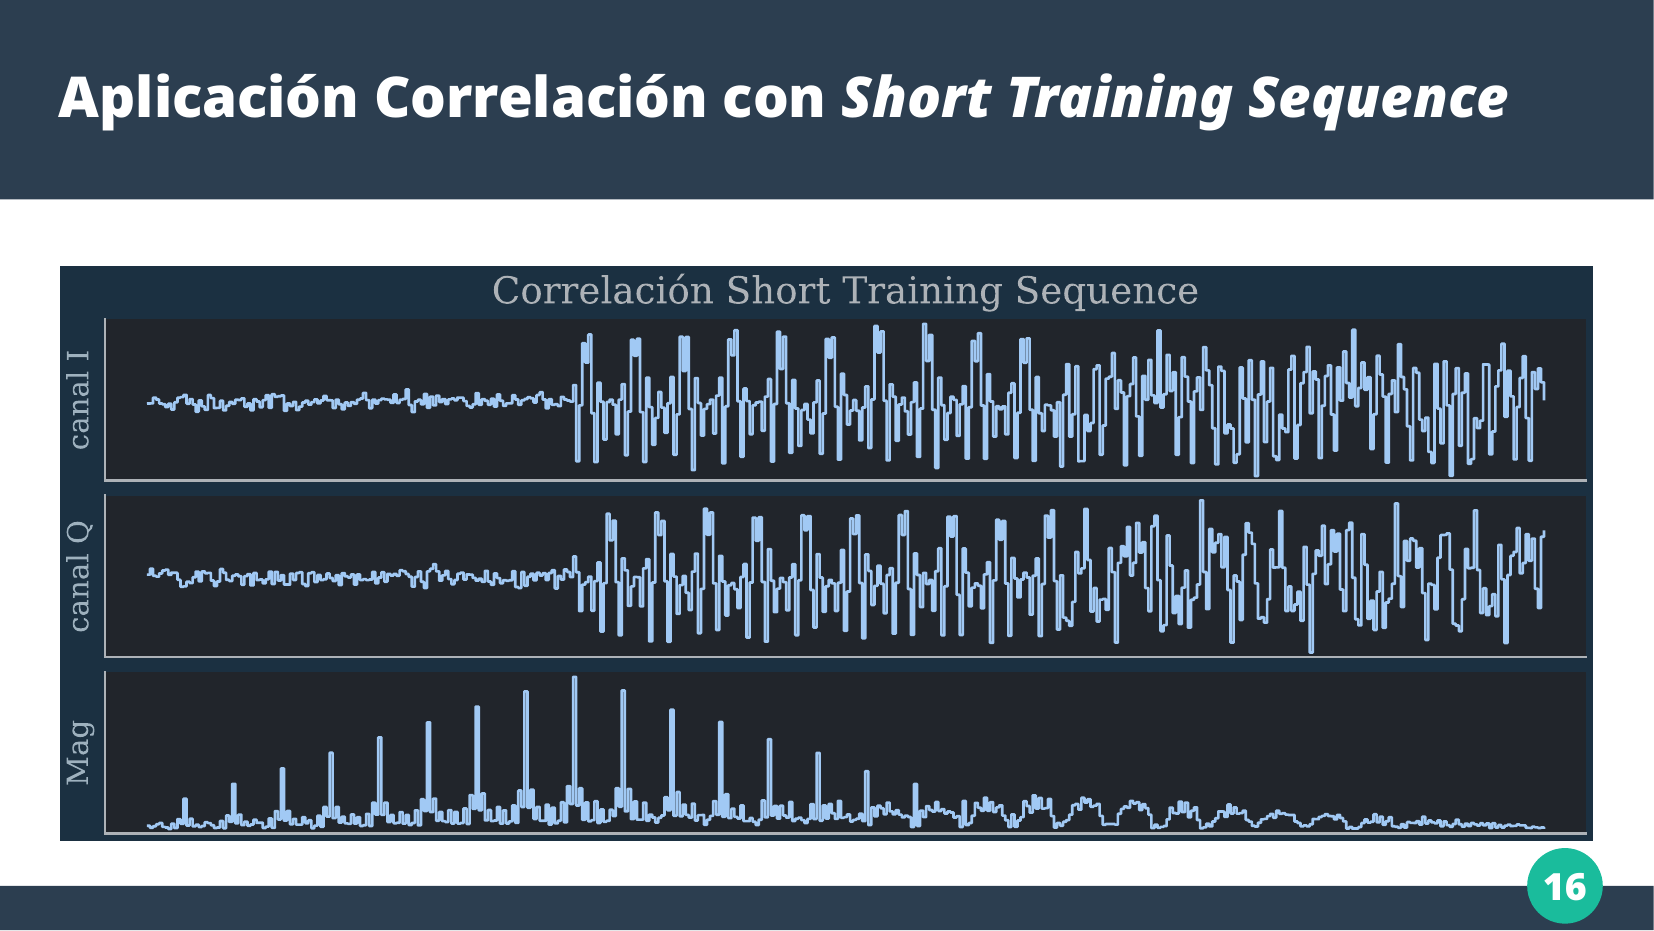

# Aplicación Correlación con Short Training Sequence